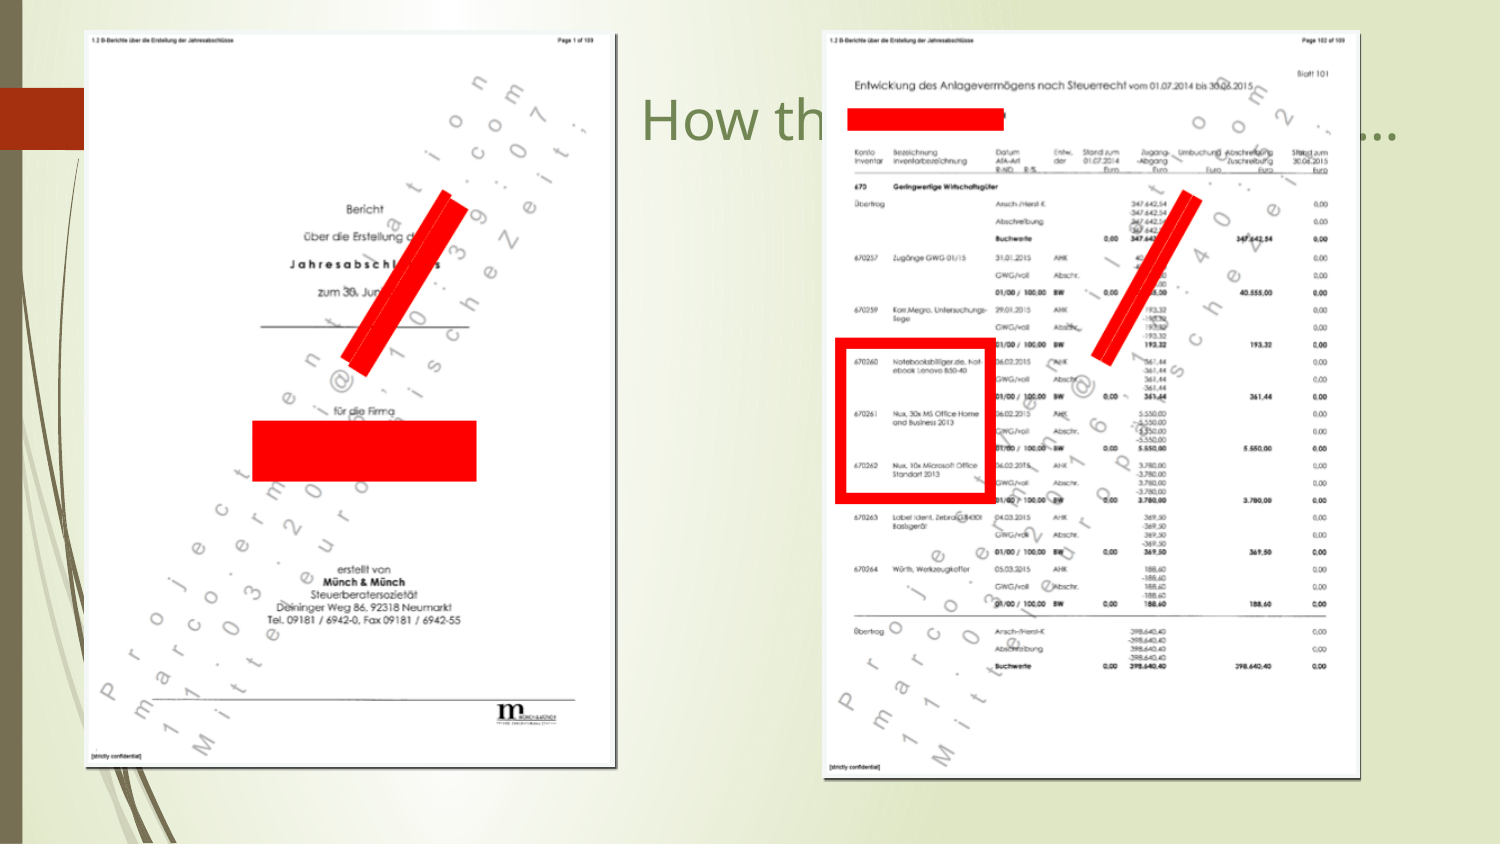

# How that does look for real…